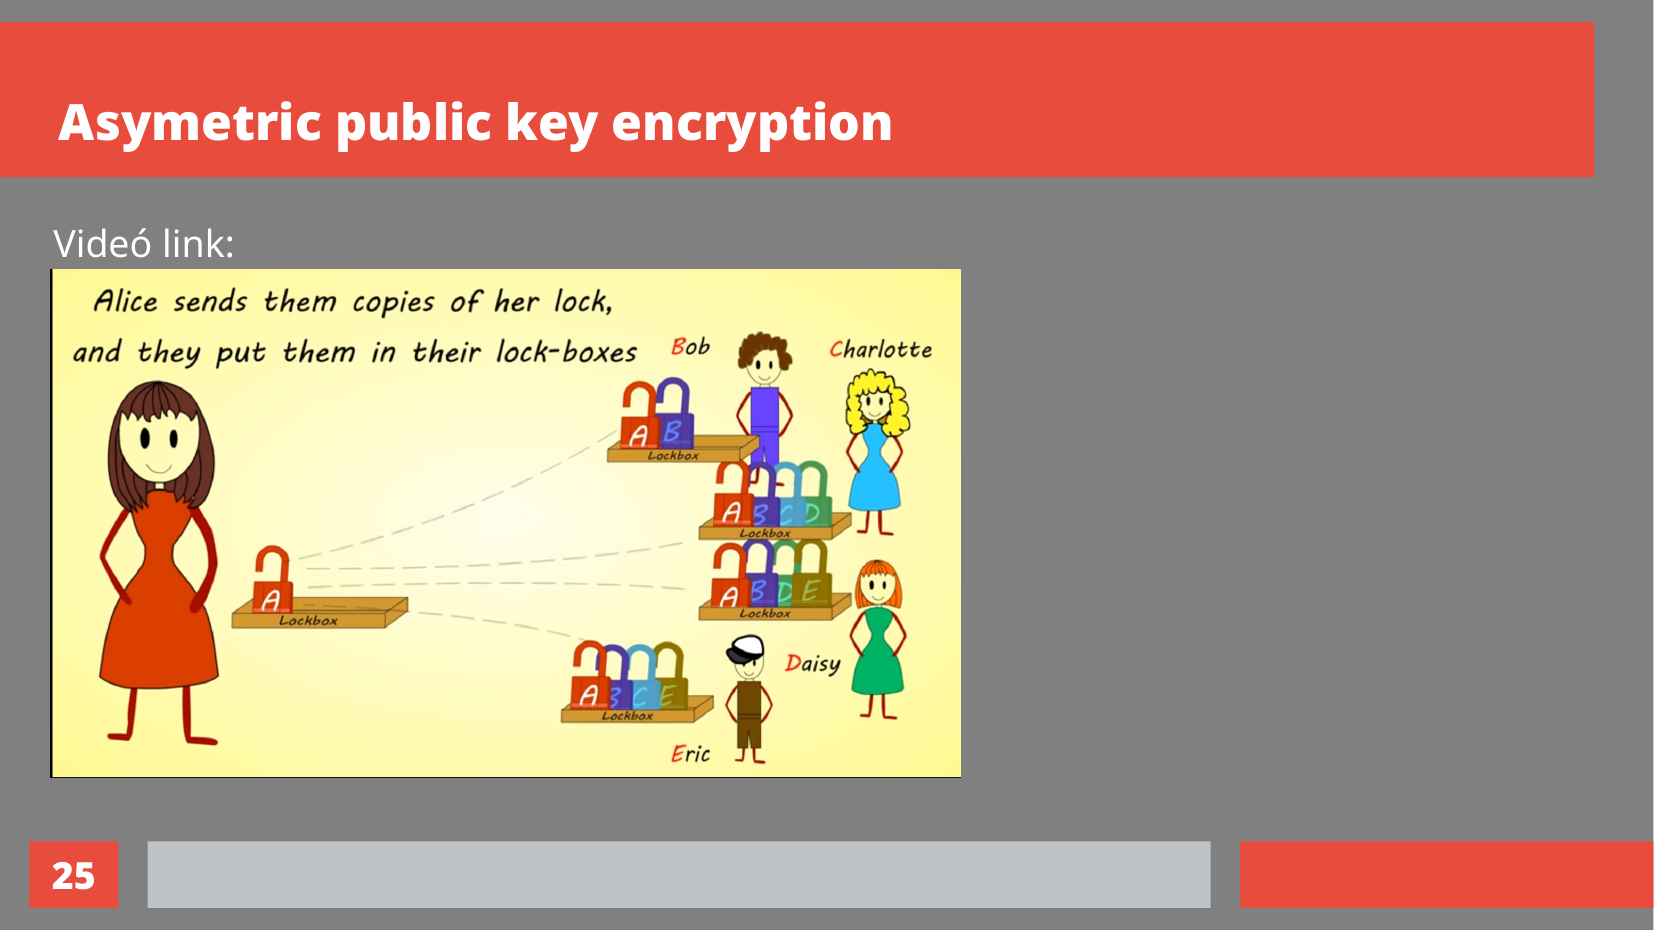

# Asymetric public key encryption
Videó link:
25